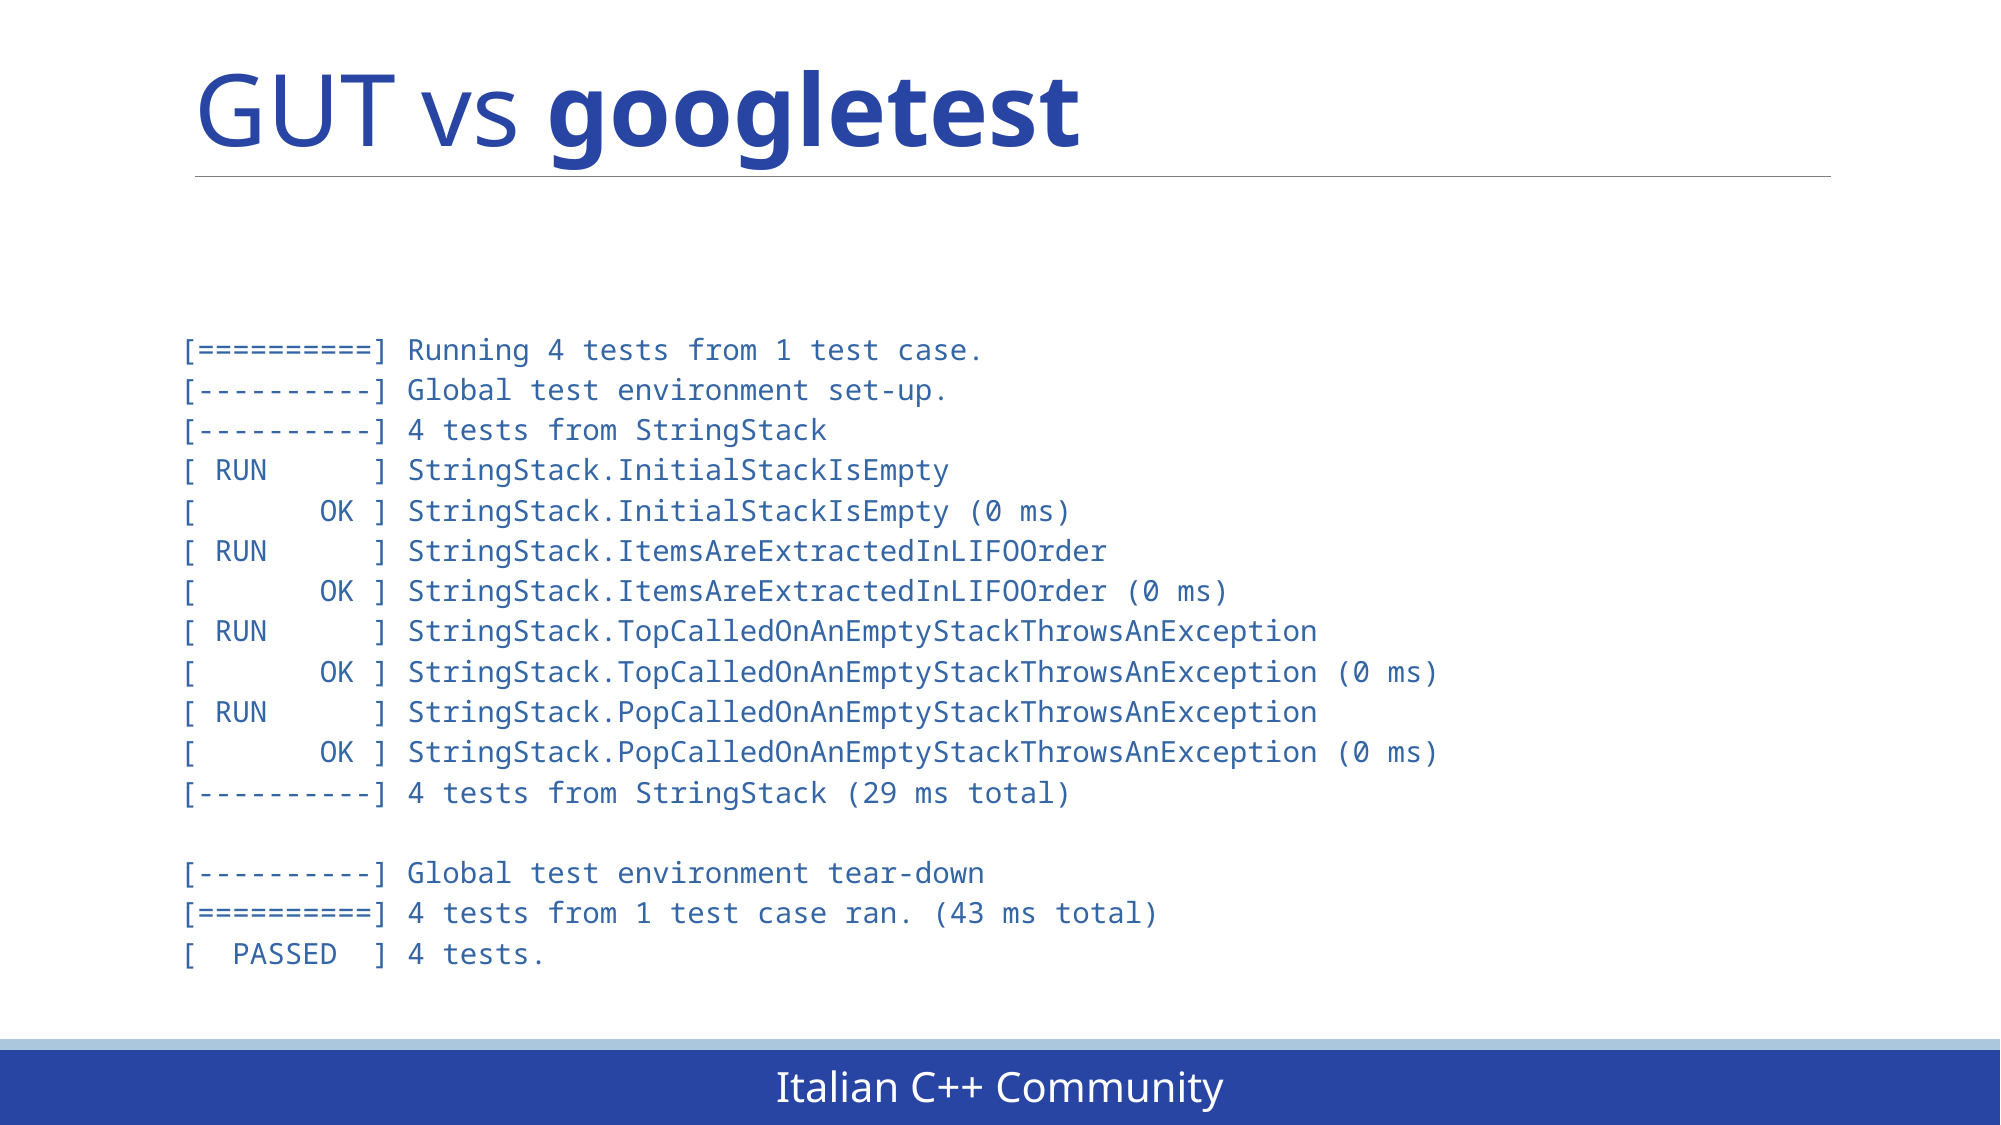

# GUT vs googletest
[==========] Running 4 tests from 1 test case.
[----------] Global test environment set-up.
[----------] 4 tests from StringStack
[ RUN ] StringStack.InitialStackIsEmpty
[ OK ] StringStack.InitialStackIsEmpty (0 ms)
[ RUN ] StringStack.ItemsAreExtractedInLIFOOrder
[ OK ] StringStack.ItemsAreExtractedInLIFOOrder (0 ms)
[ RUN ] StringStack.TopCalledOnAnEmptyStackThrowsAnException
[ OK ] StringStack.TopCalledOnAnEmptyStackThrowsAnException (0 ms)
[ RUN ] StringStack.PopCalledOnAnEmptyStackThrowsAnException
[ OK ] StringStack.PopCalledOnAnEmptyStackThrowsAnException (0 ms)
[----------] 4 tests from StringStack (29 ms total)
[----------] Global test environment tear-down
[==========] 4 tests from 1 test case ran. (43 ms total)
[ PASSED ] 4 tests.